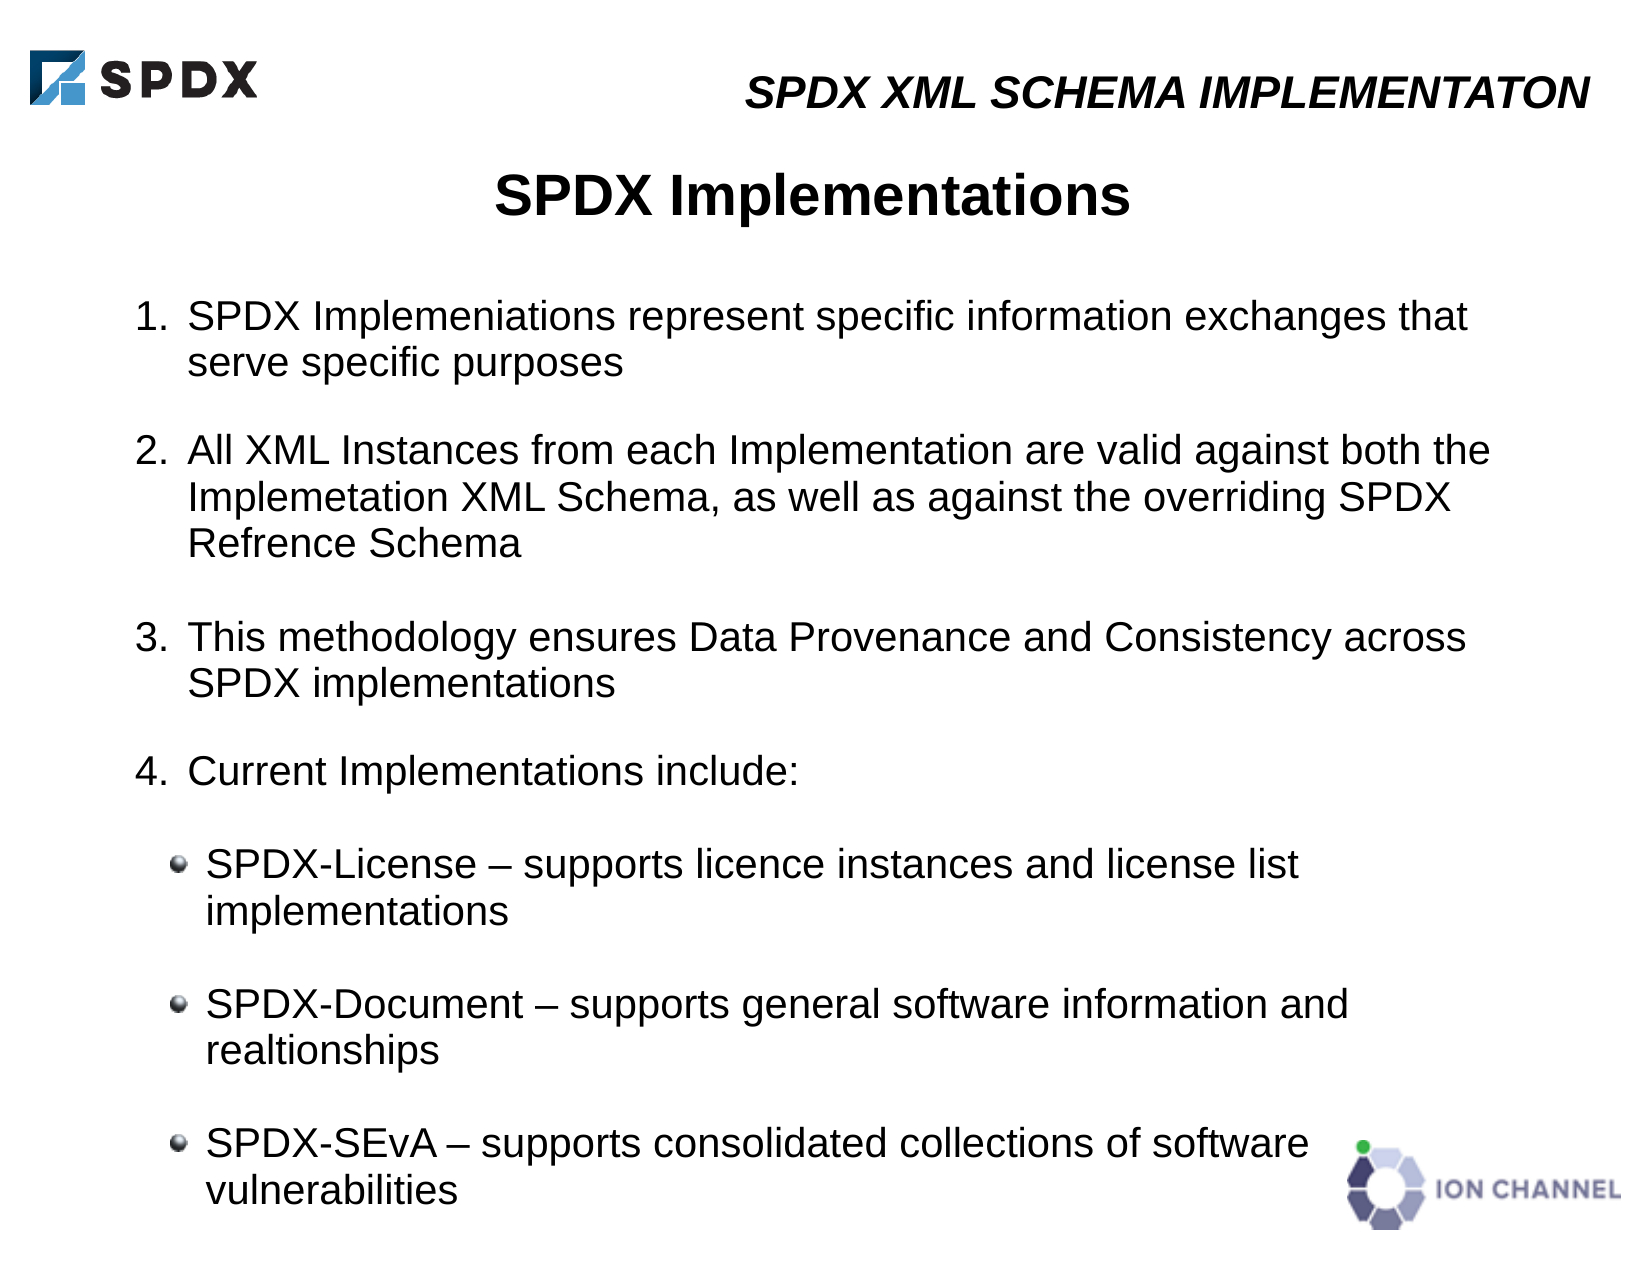

SPDX XML SCHEMA IMPLEMENTATON
SPDX Implementations
SPDX Implemeniations represent specific information exchanges that serve specific purposes
All XML Instances from each Implementation are valid against both the Implemetation XML Schema, as well as against the overriding SPDX Refrence Schema
This methodology ensures Data Provenance and Consistency across SPDX implementations
Current Implementations include:
SPDX-License – supports licence instances and license list implementations
SPDX-Document – supports general software information and realtionships
SPDX-SEvA – supports consolidated collections of software vulnerabilities